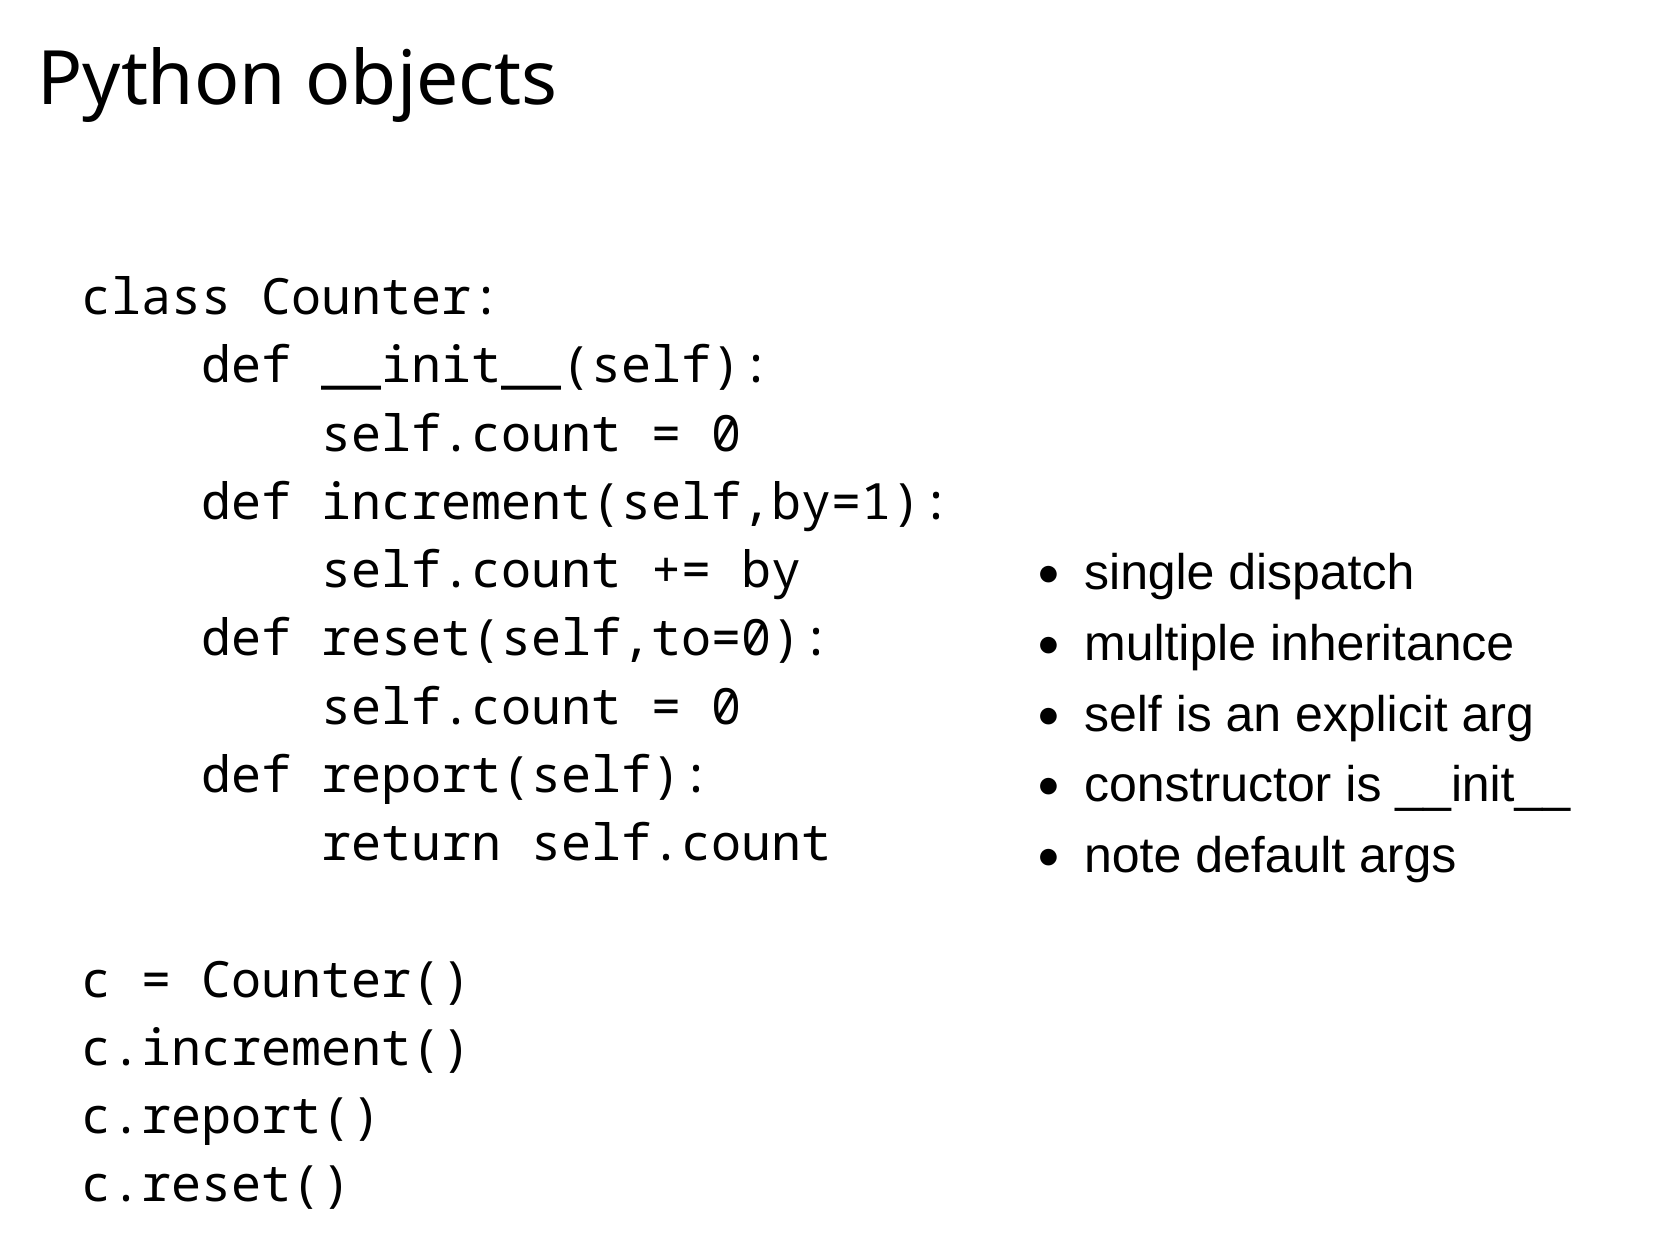

# Python objects
single dispatch
multiple inheritance
self is an explicit arg
constructor is __init__
note default args
class Counter:
 def __init__(self):
 self.count = 0
 def increment(self,by=1):
 self.count += by
 def reset(self,to=0):
 self.count = 0
 def report(self):
 return self.count
c = Counter()
c.increment()
c.report()
c.reset()